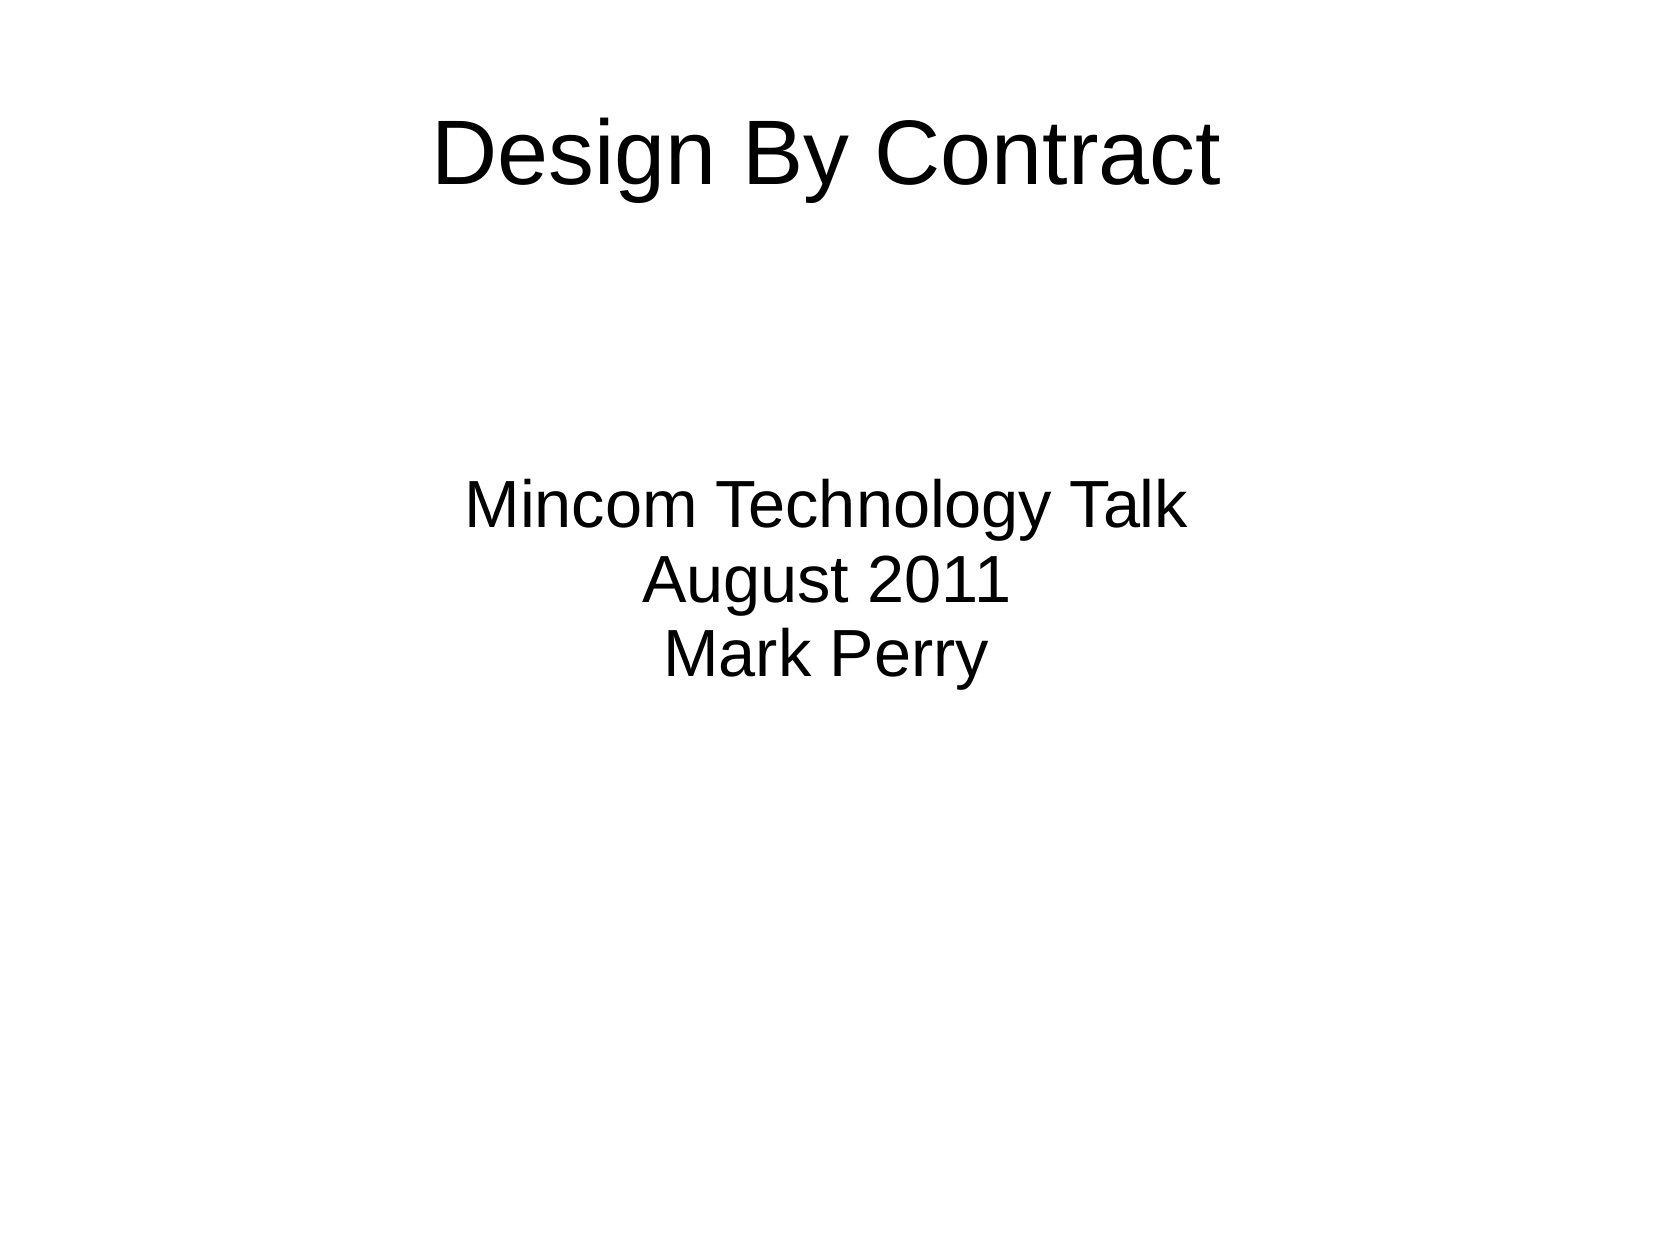

# Design By Contract
Mincom Technology Talk
August 2011
Mark Perry